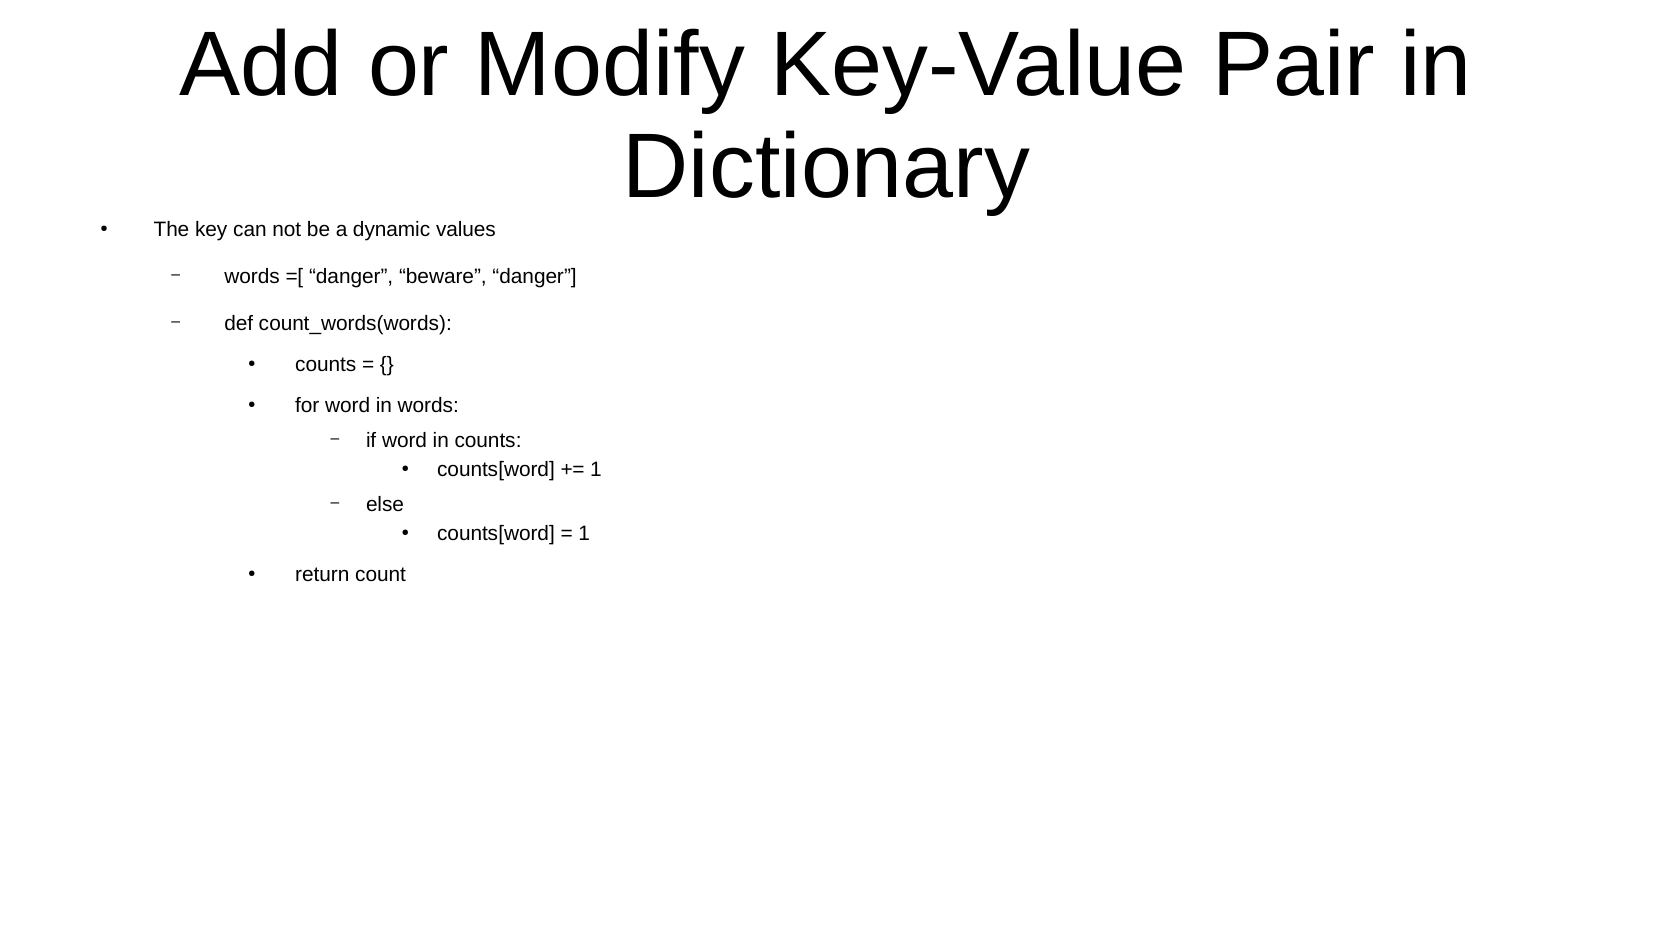

# Add or Modify Key-Value Pair in Dictionary
The key can not be a dynamic values
words =[ “danger”, “beware”, “danger”]
def count_words(words):
counts = {}
for word in words:
if word in counts:
counts[word] += 1
else
counts[word] = 1
return count